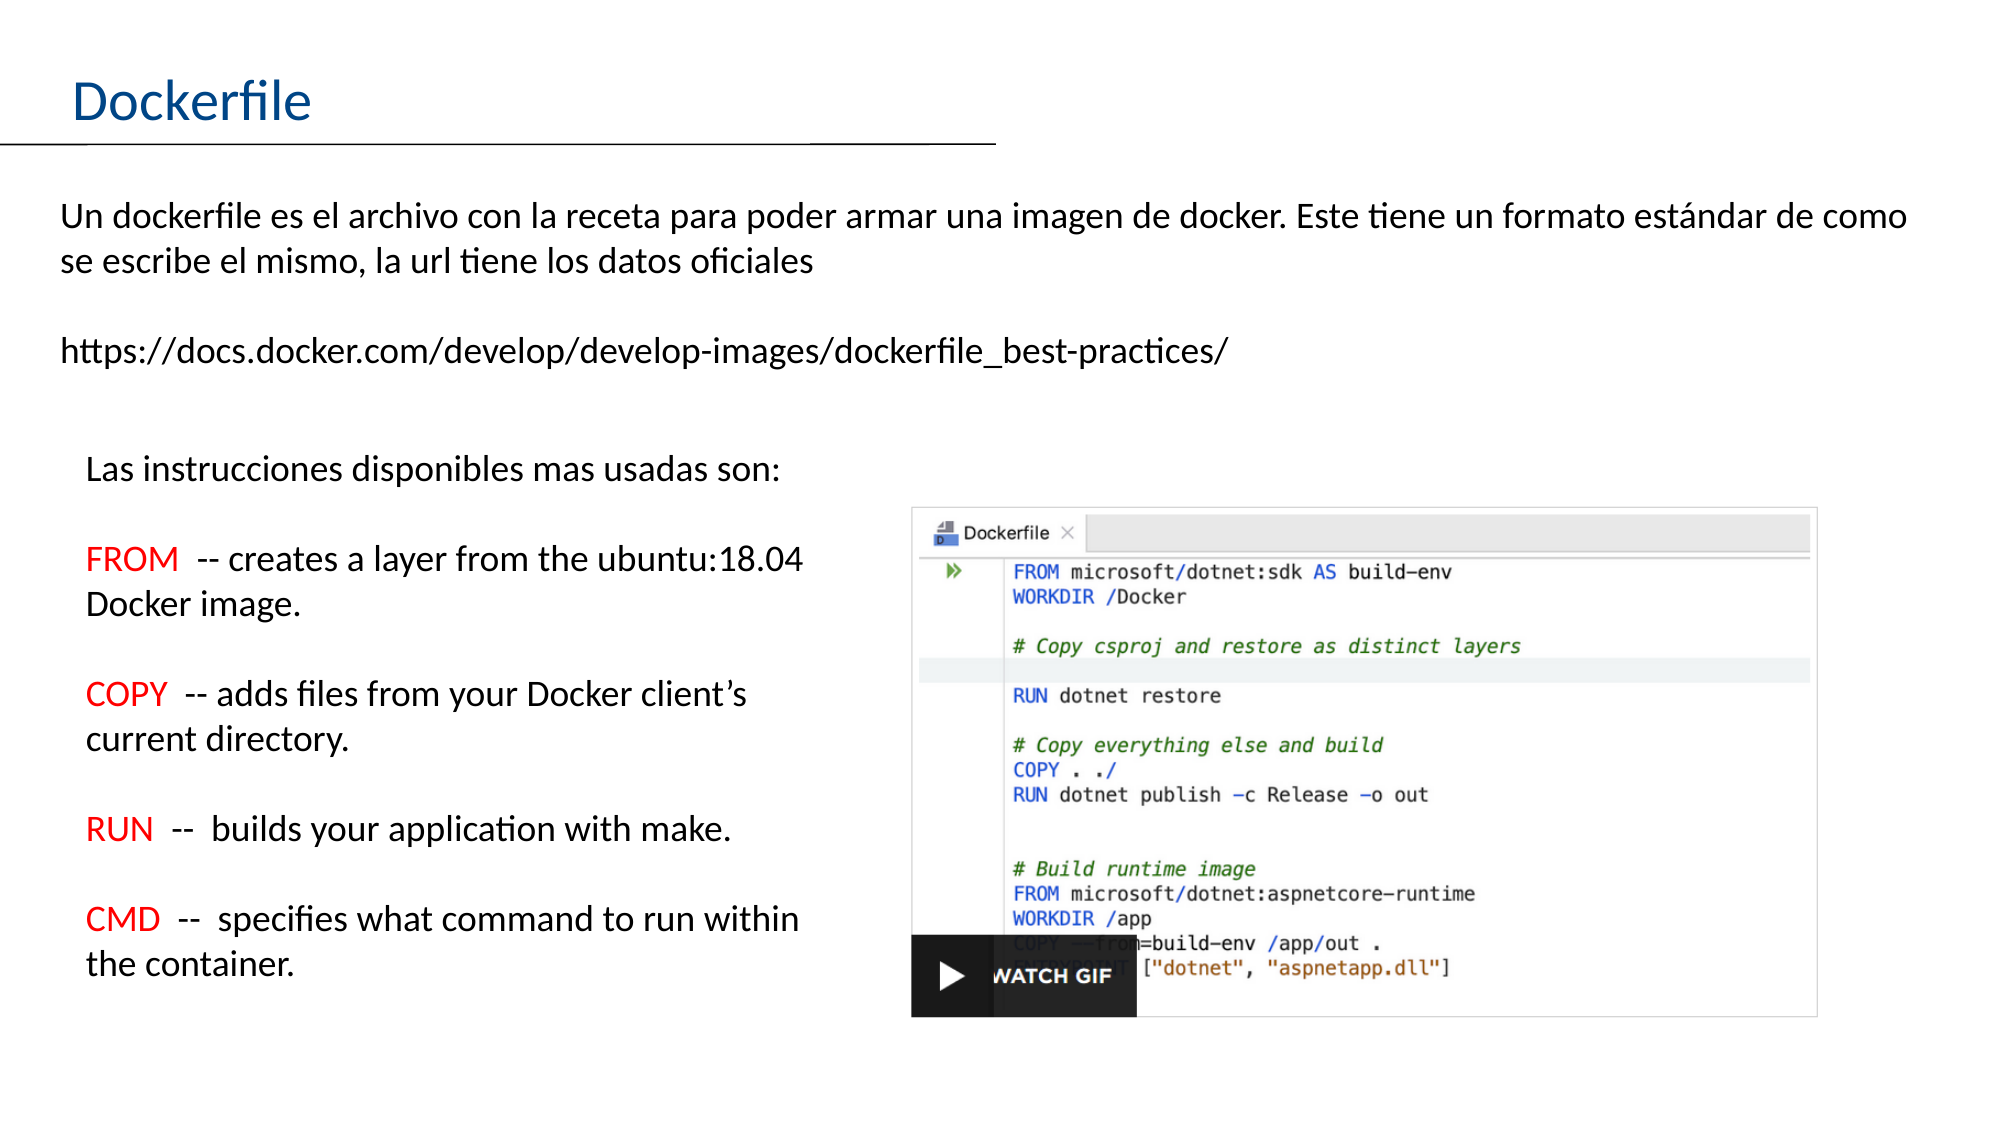

Dockerfile
Un dockerfile es el archivo con la receta para poder armar una imagen de docker. Este tiene un formato estándar de como se escribe el mismo, la url tiene los datos oficiales
https://docs.docker.com/develop/develop-images/dockerfile_best-practices/
Las instrucciones disponibles mas usadas son:
FROM -- creates a layer from the ubuntu:18.04 Docker image.
COPY -- adds files from your Docker client’s current directory.
RUN -- builds your application with make.
CMD -- specifies what command to run within the container.